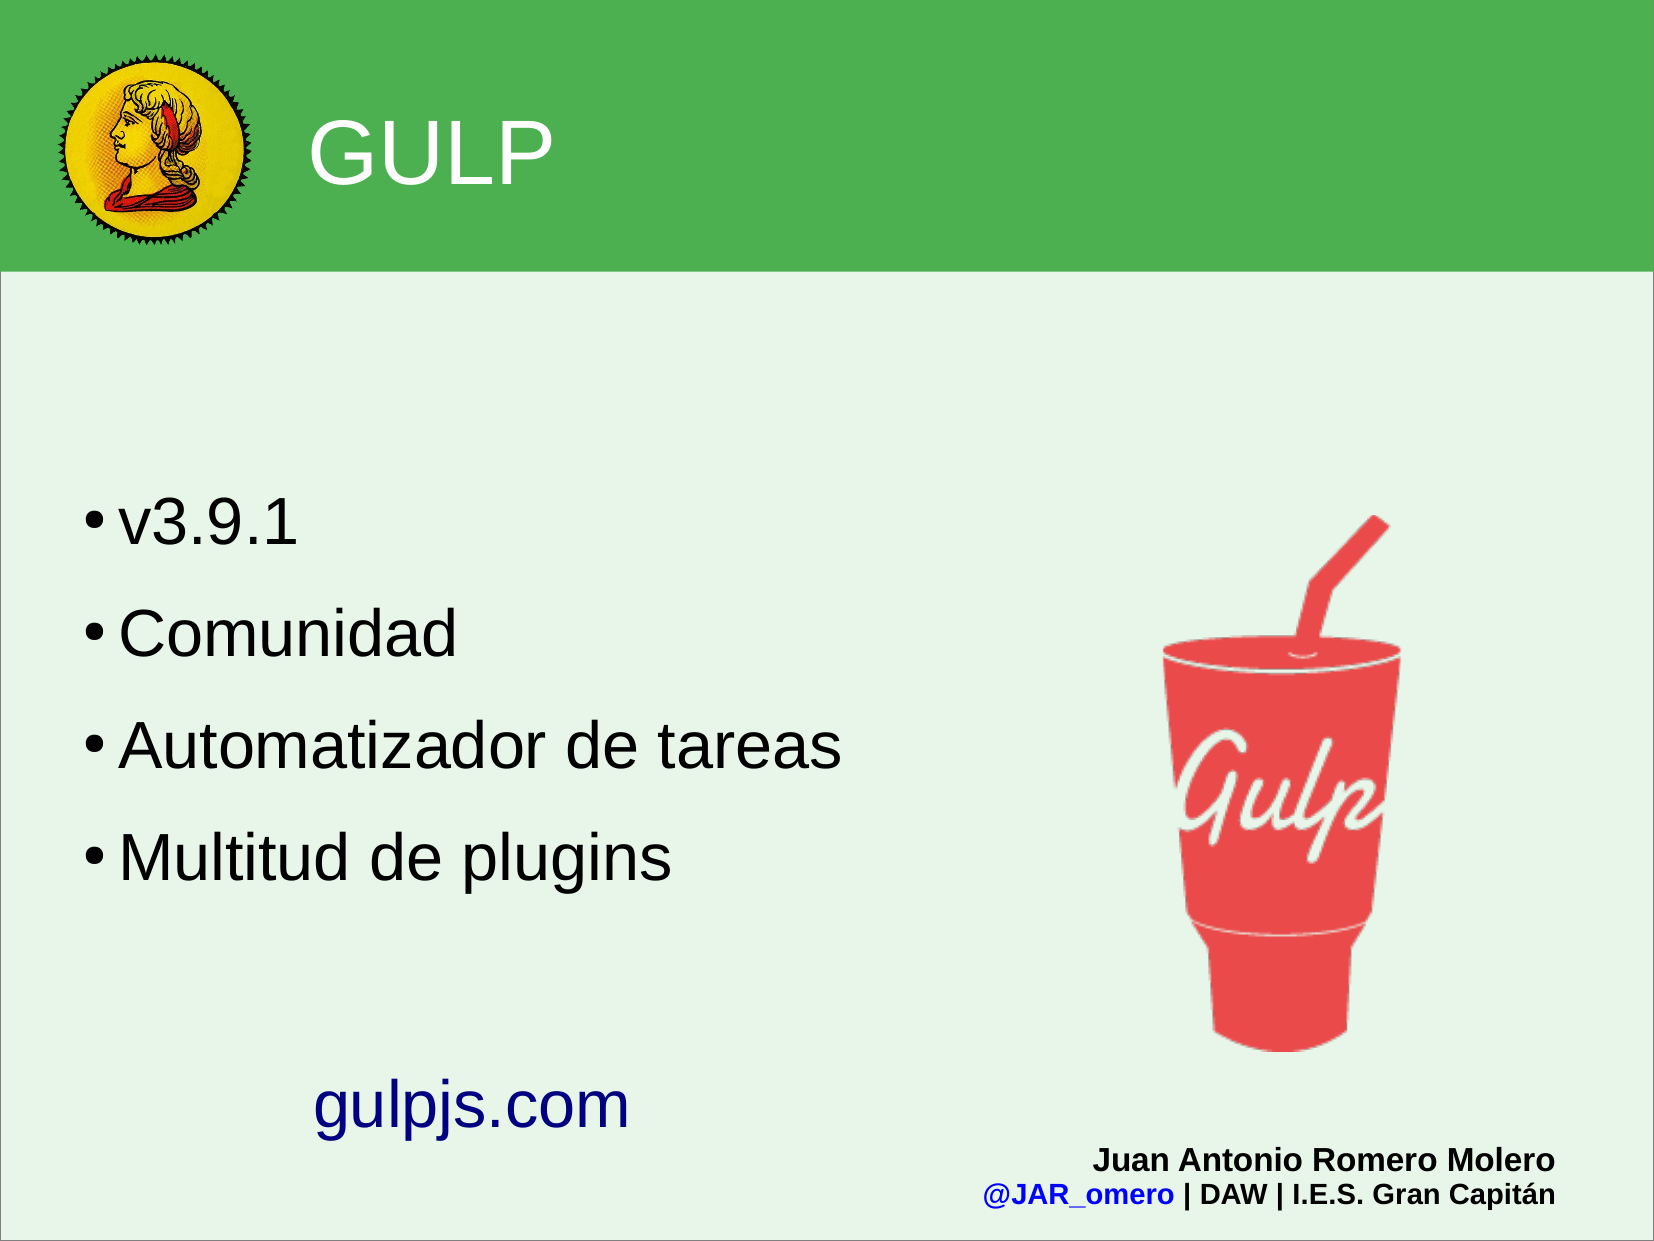

# GULP
v3.9.1
Comunidad
Automatizador de tareas
Multitud de plugins
gulpjs.com
Juan Antonio Romero Molero
@JAR_omero | DAW | I.E.S. Gran Capitán